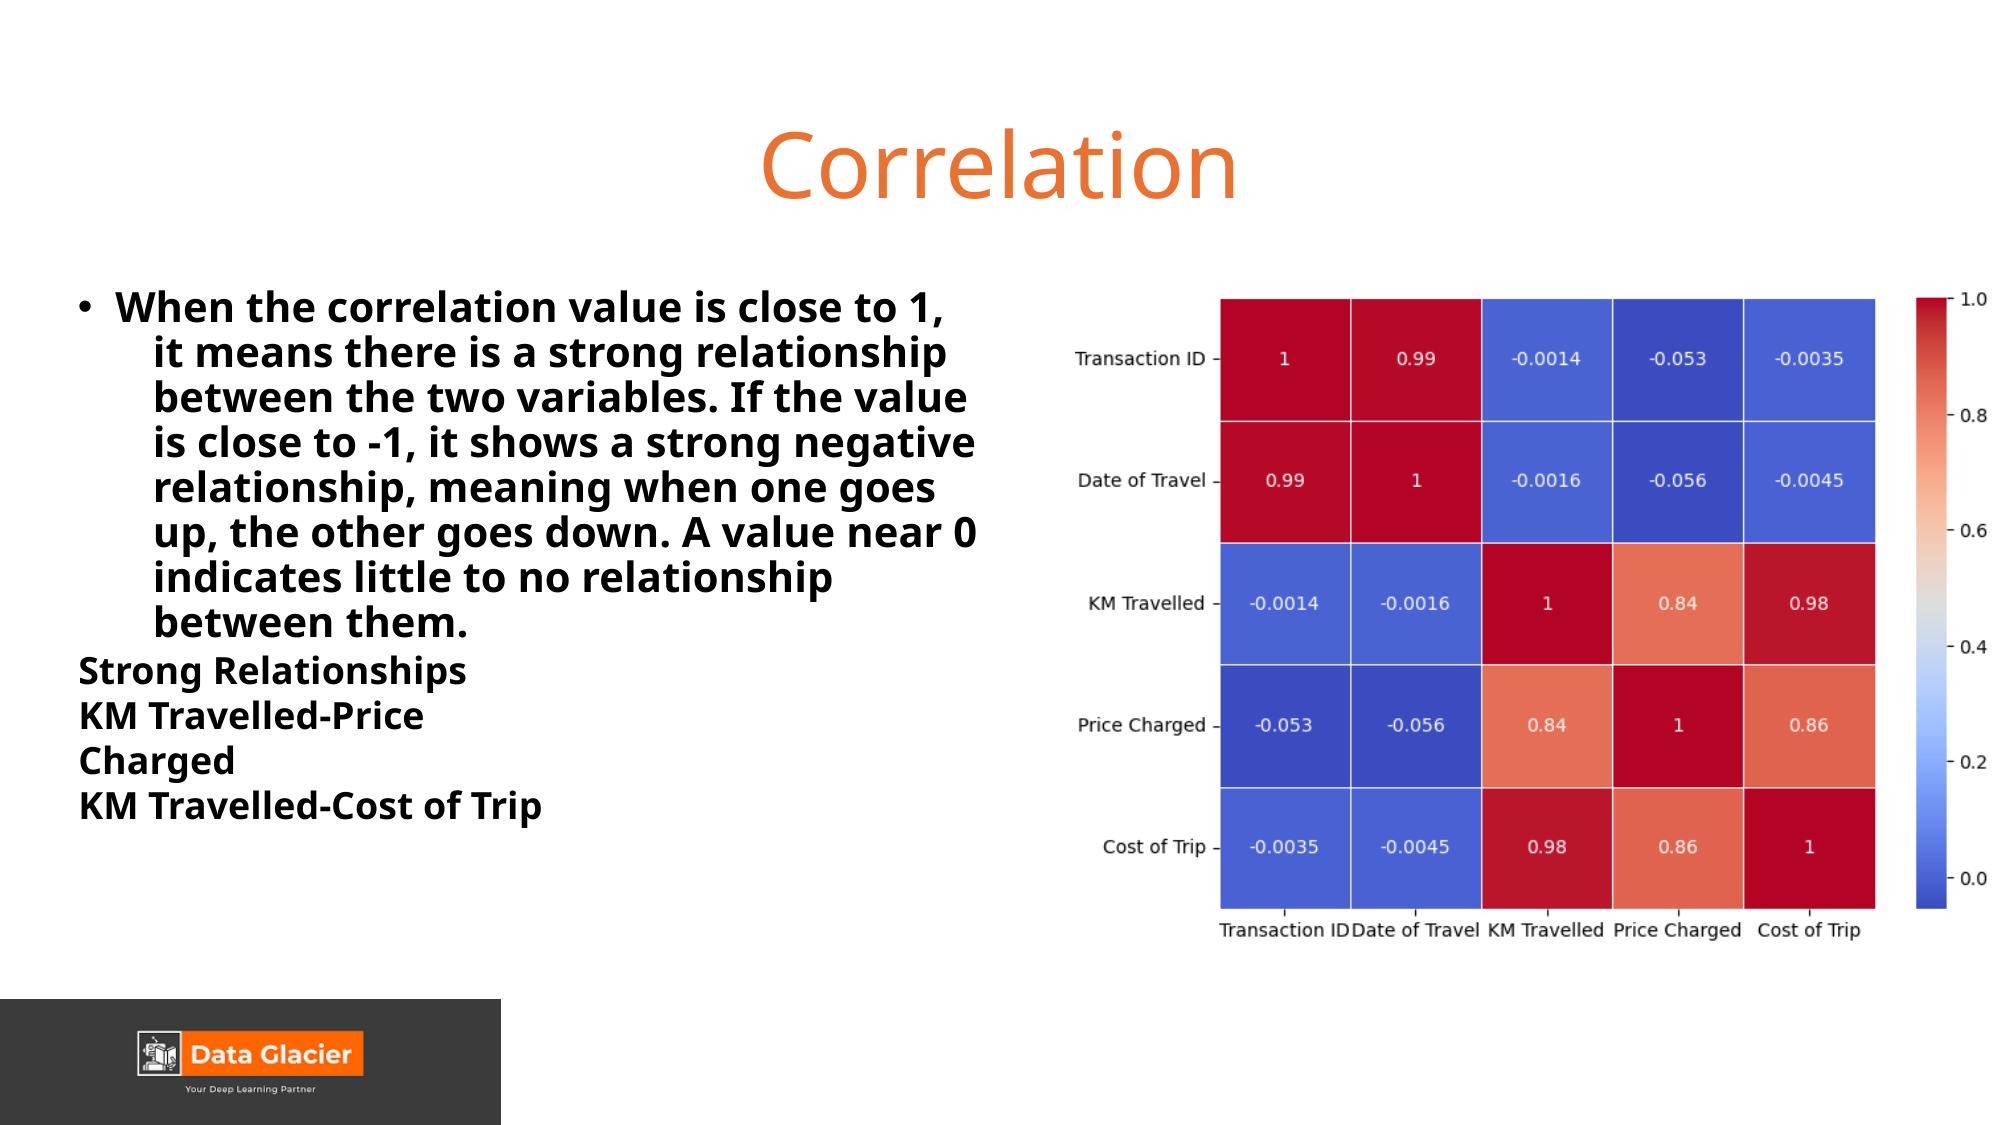

# Correlation
When the correlation value is close to 1, it means there is a strong relationship between the two variables. If the value is close to -1, it shows a strong negative relationship, meaning when one goes up, the other goes down. A value near 0 indicates little to no relationship between them.
Strong Relationships
KM Travelled-Price Charged
KM Travelled-Cost of Trip